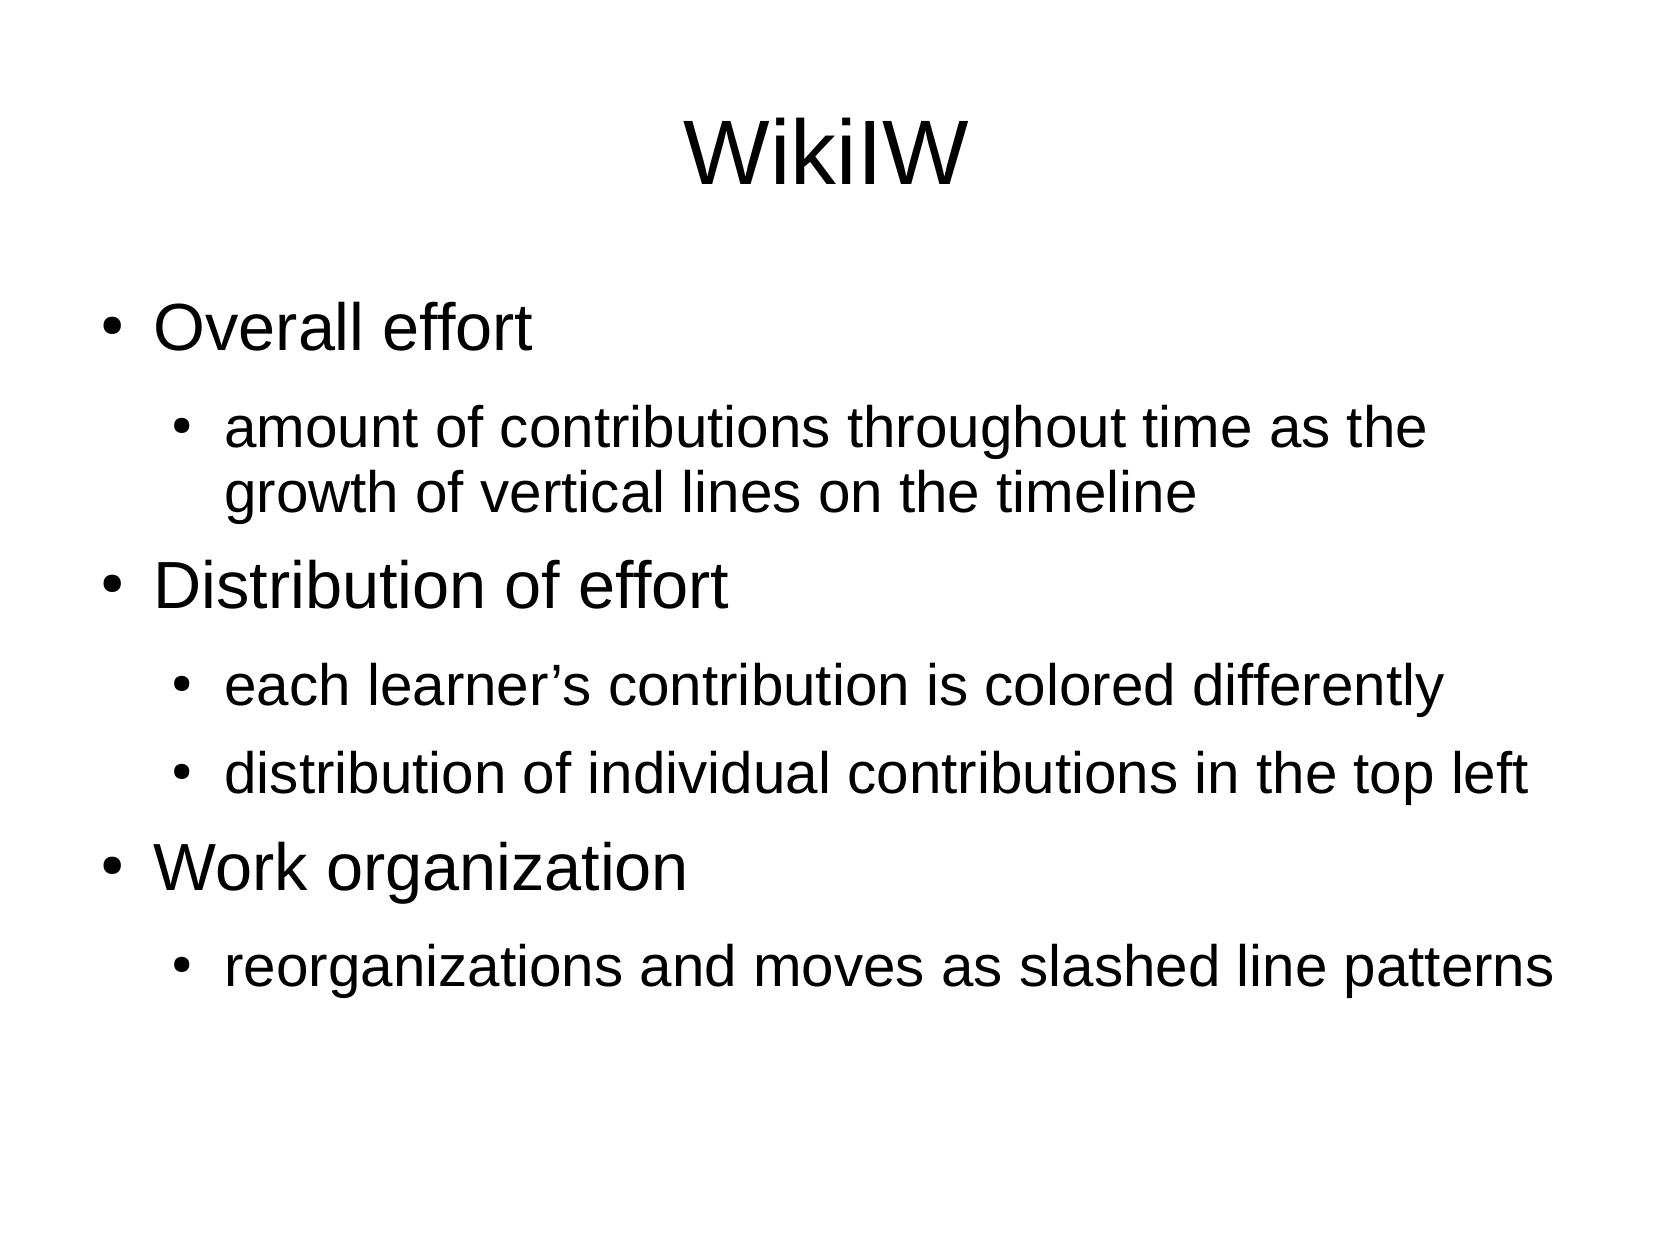

# WikiIW
Overall effort
amount of contributions throughout time as the growth of vertical lines on the timeline
Distribution of effort
each learner’s contribution is colored differently
distribution of individual contributions in the top left
Work organization
reorganizations and moves as slashed line patterns